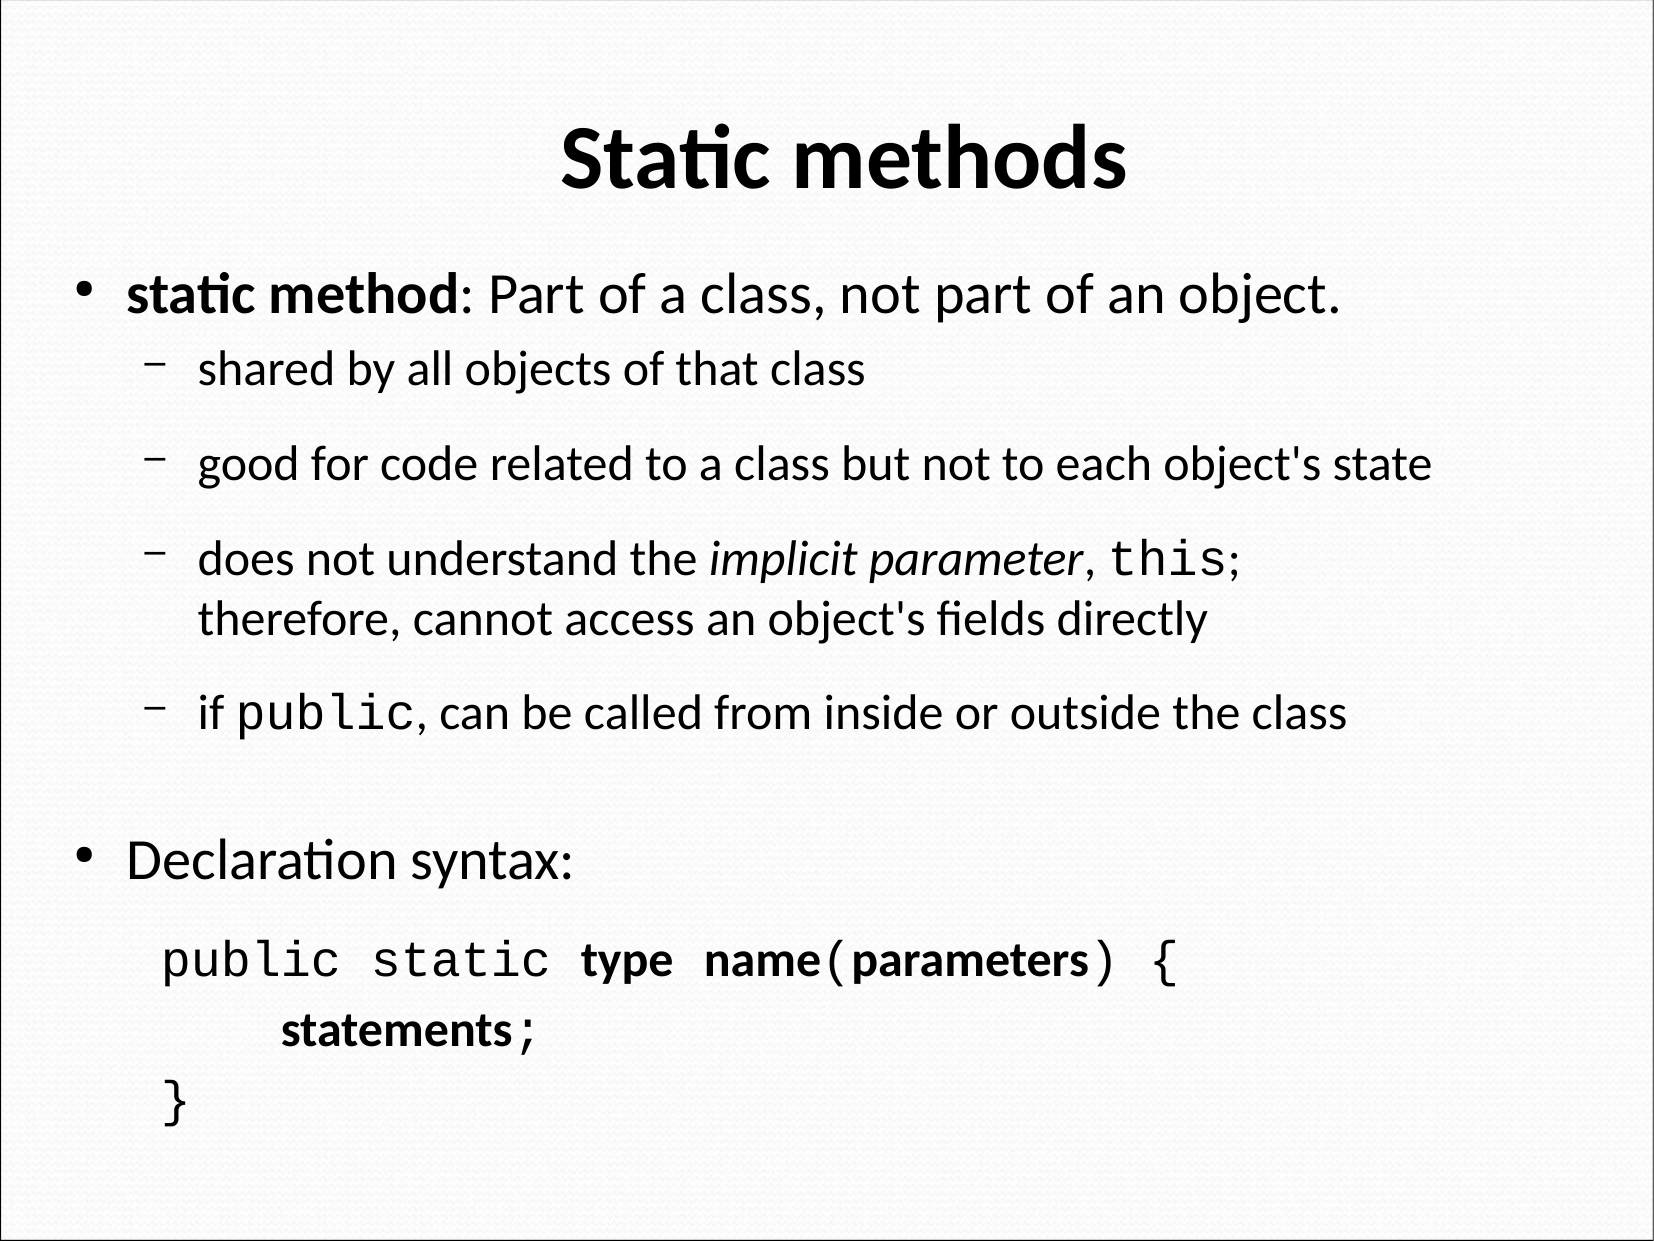

# Static methods
static method: Part of a class, not part of an object.
shared by all objects of that class
good for code related to a class but not to each object's state
does not understand the implicit parameter, this;
therefore, cannot access an object's fields directly
if public, can be called from inside or outside the class
Declaration syntax:
	public static type name(parameters) {
	 statements;
	}